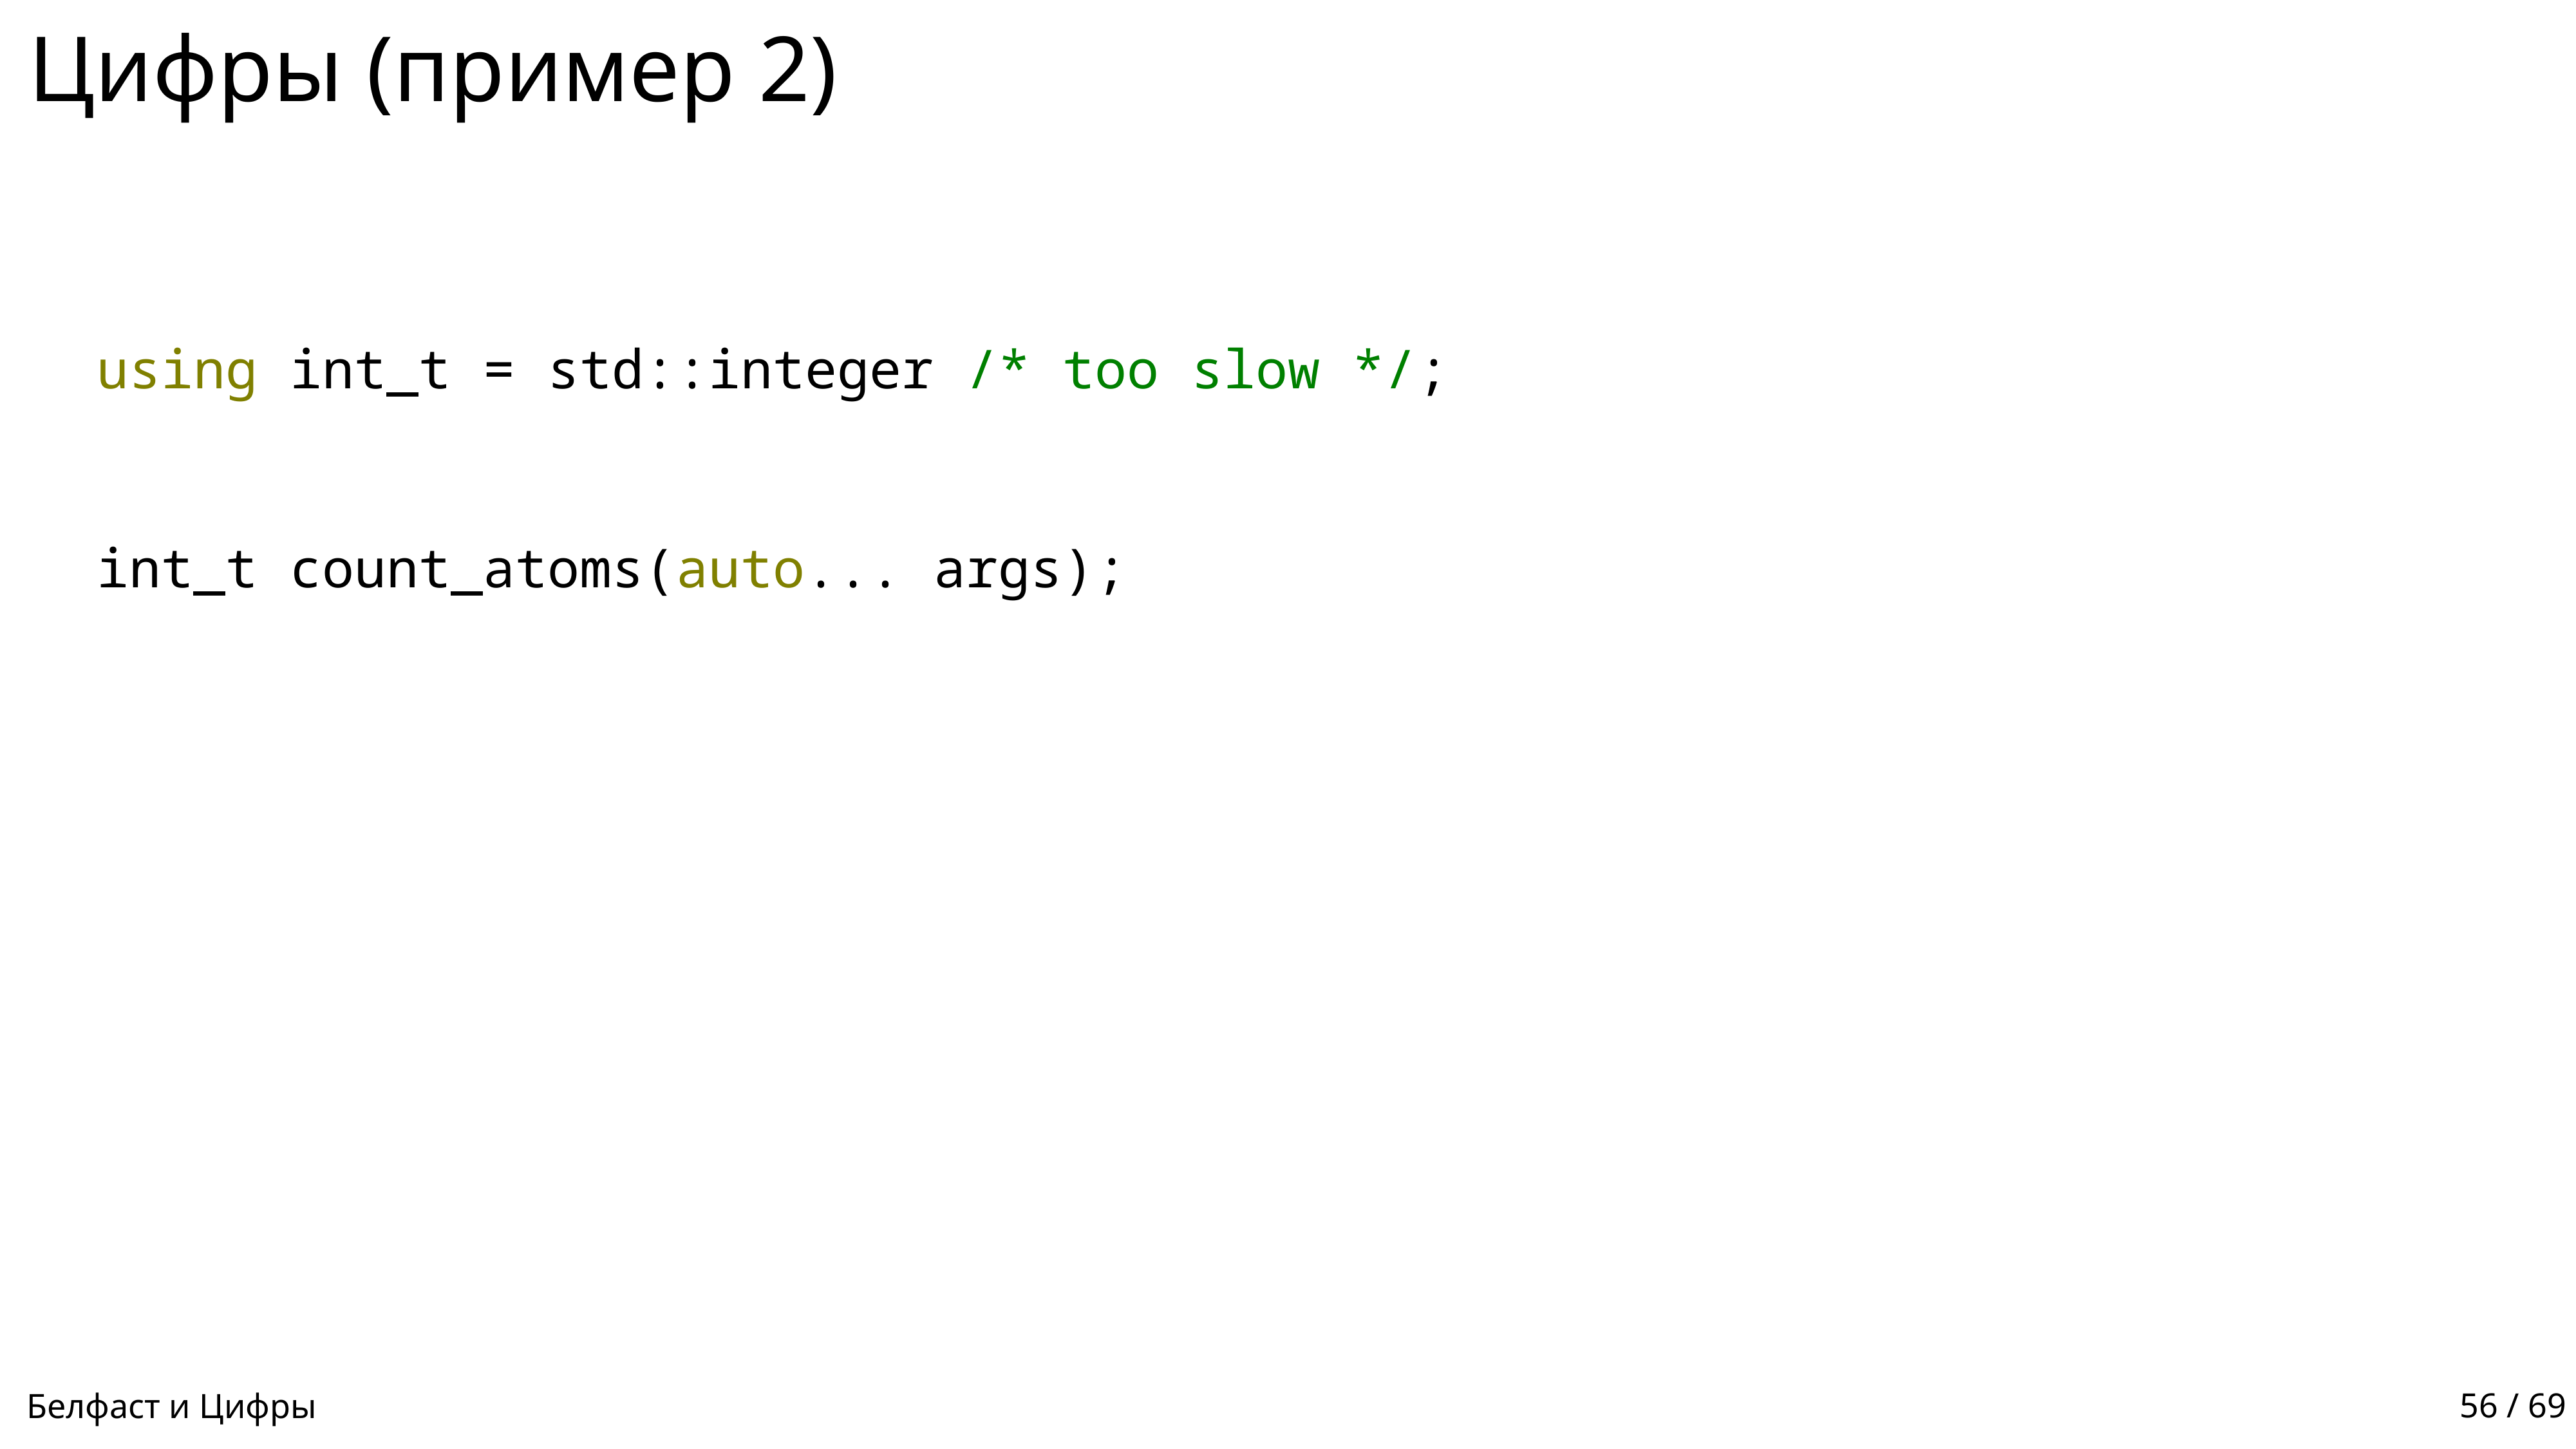

# Цифры (пример 2)
using int_t = std::integer /* too slow */;
int_t count_atoms(auto... args);
Белфаст и Цифры